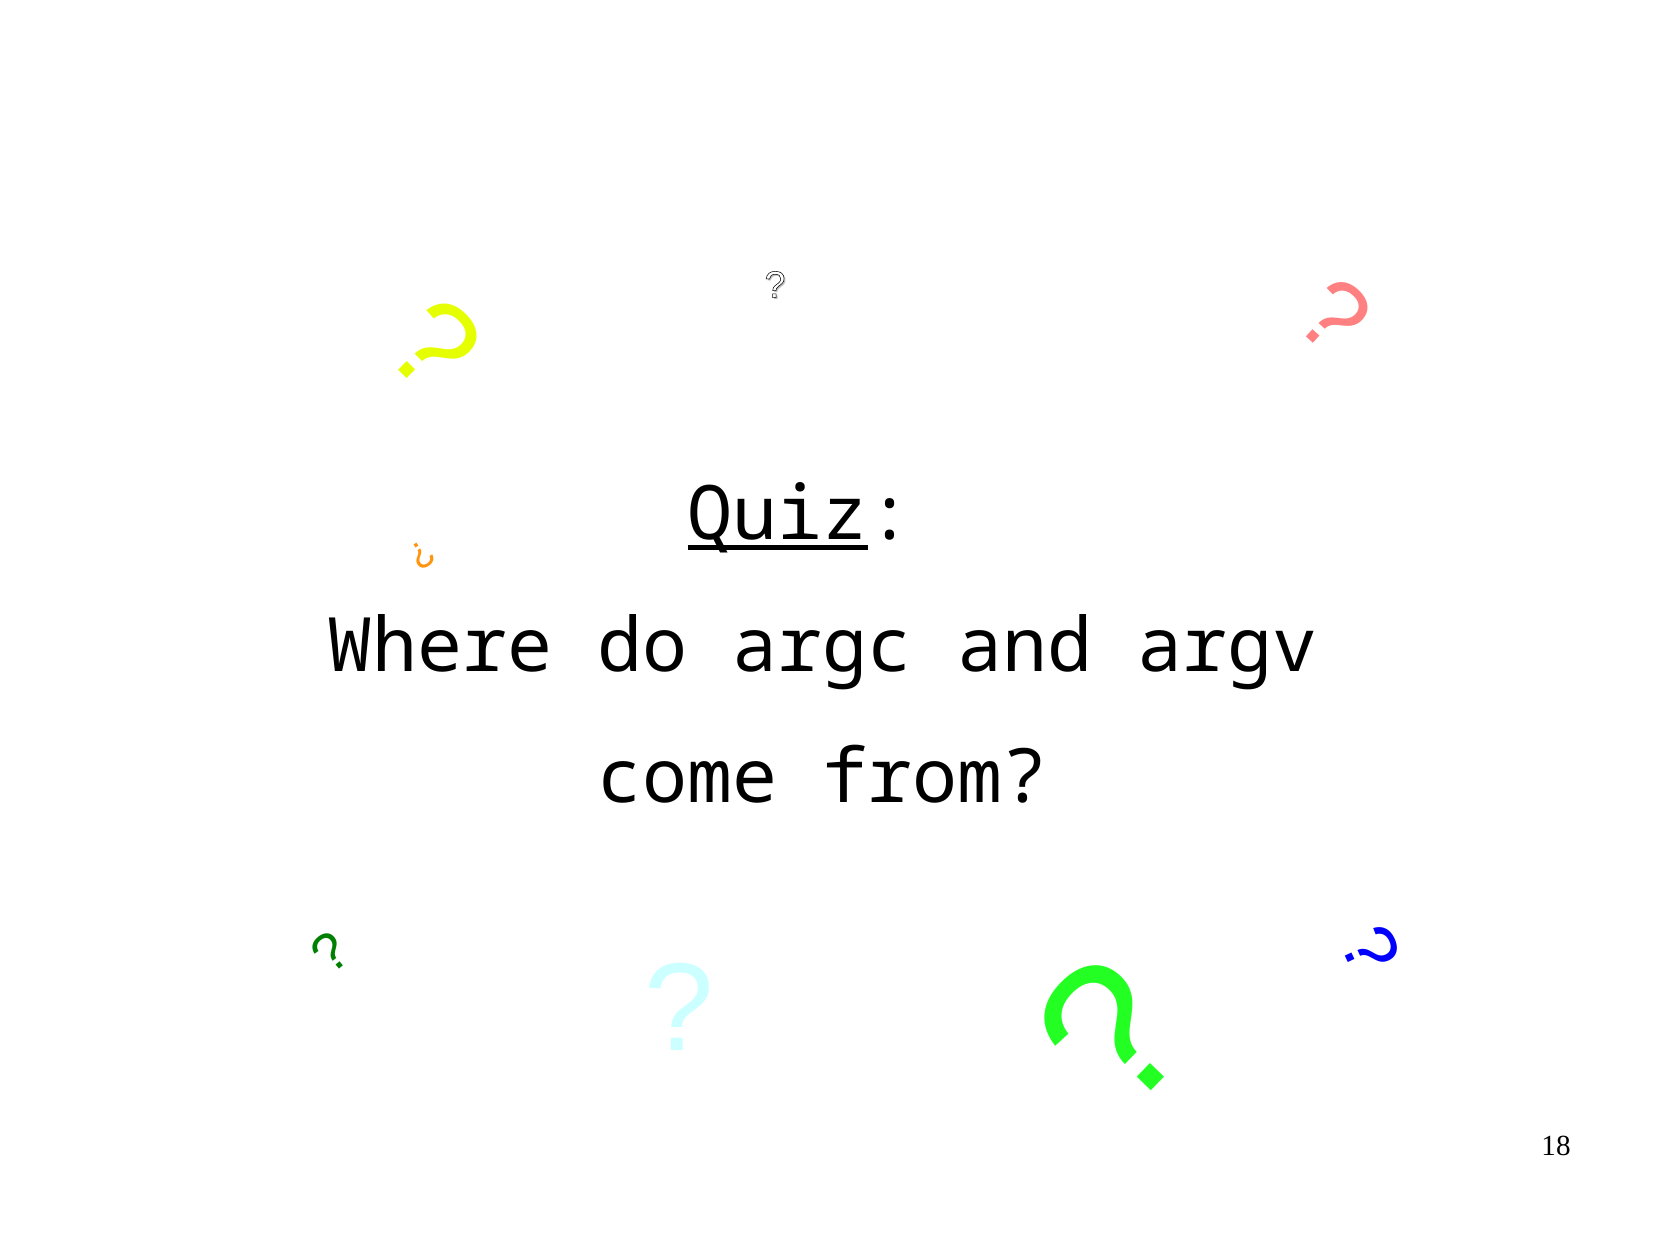

?
?
?
# Quiz:
Where do argc and argv
come from?
?
?
?
?
?
18